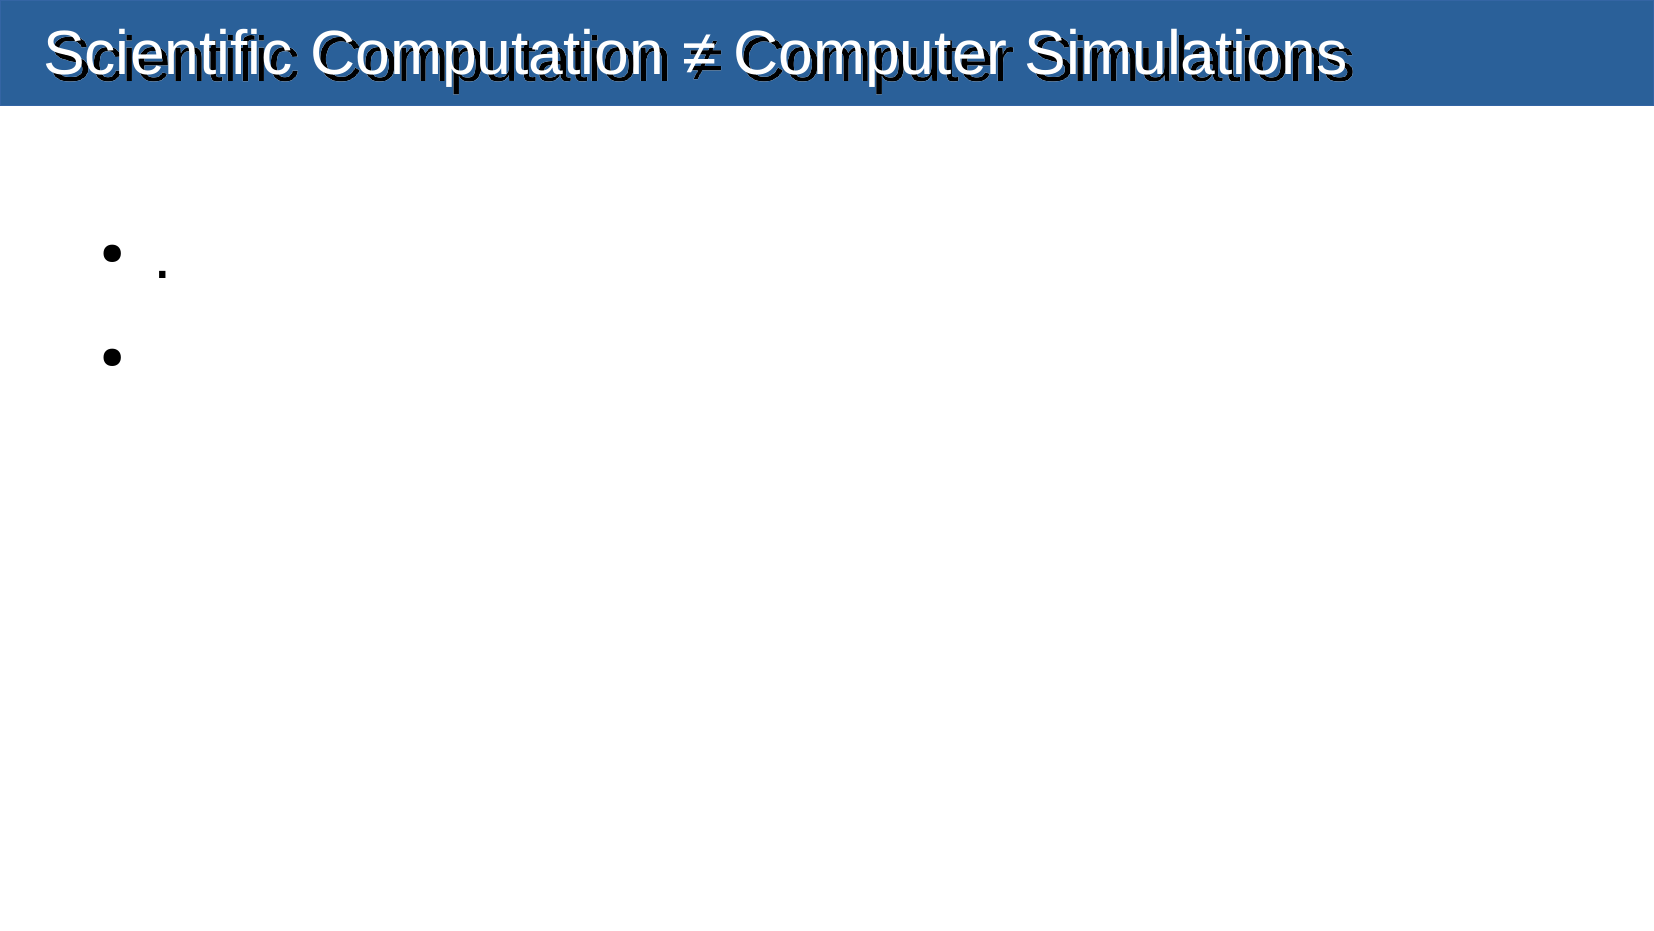

# Scientific Computation ≠ Computer Simulations
.